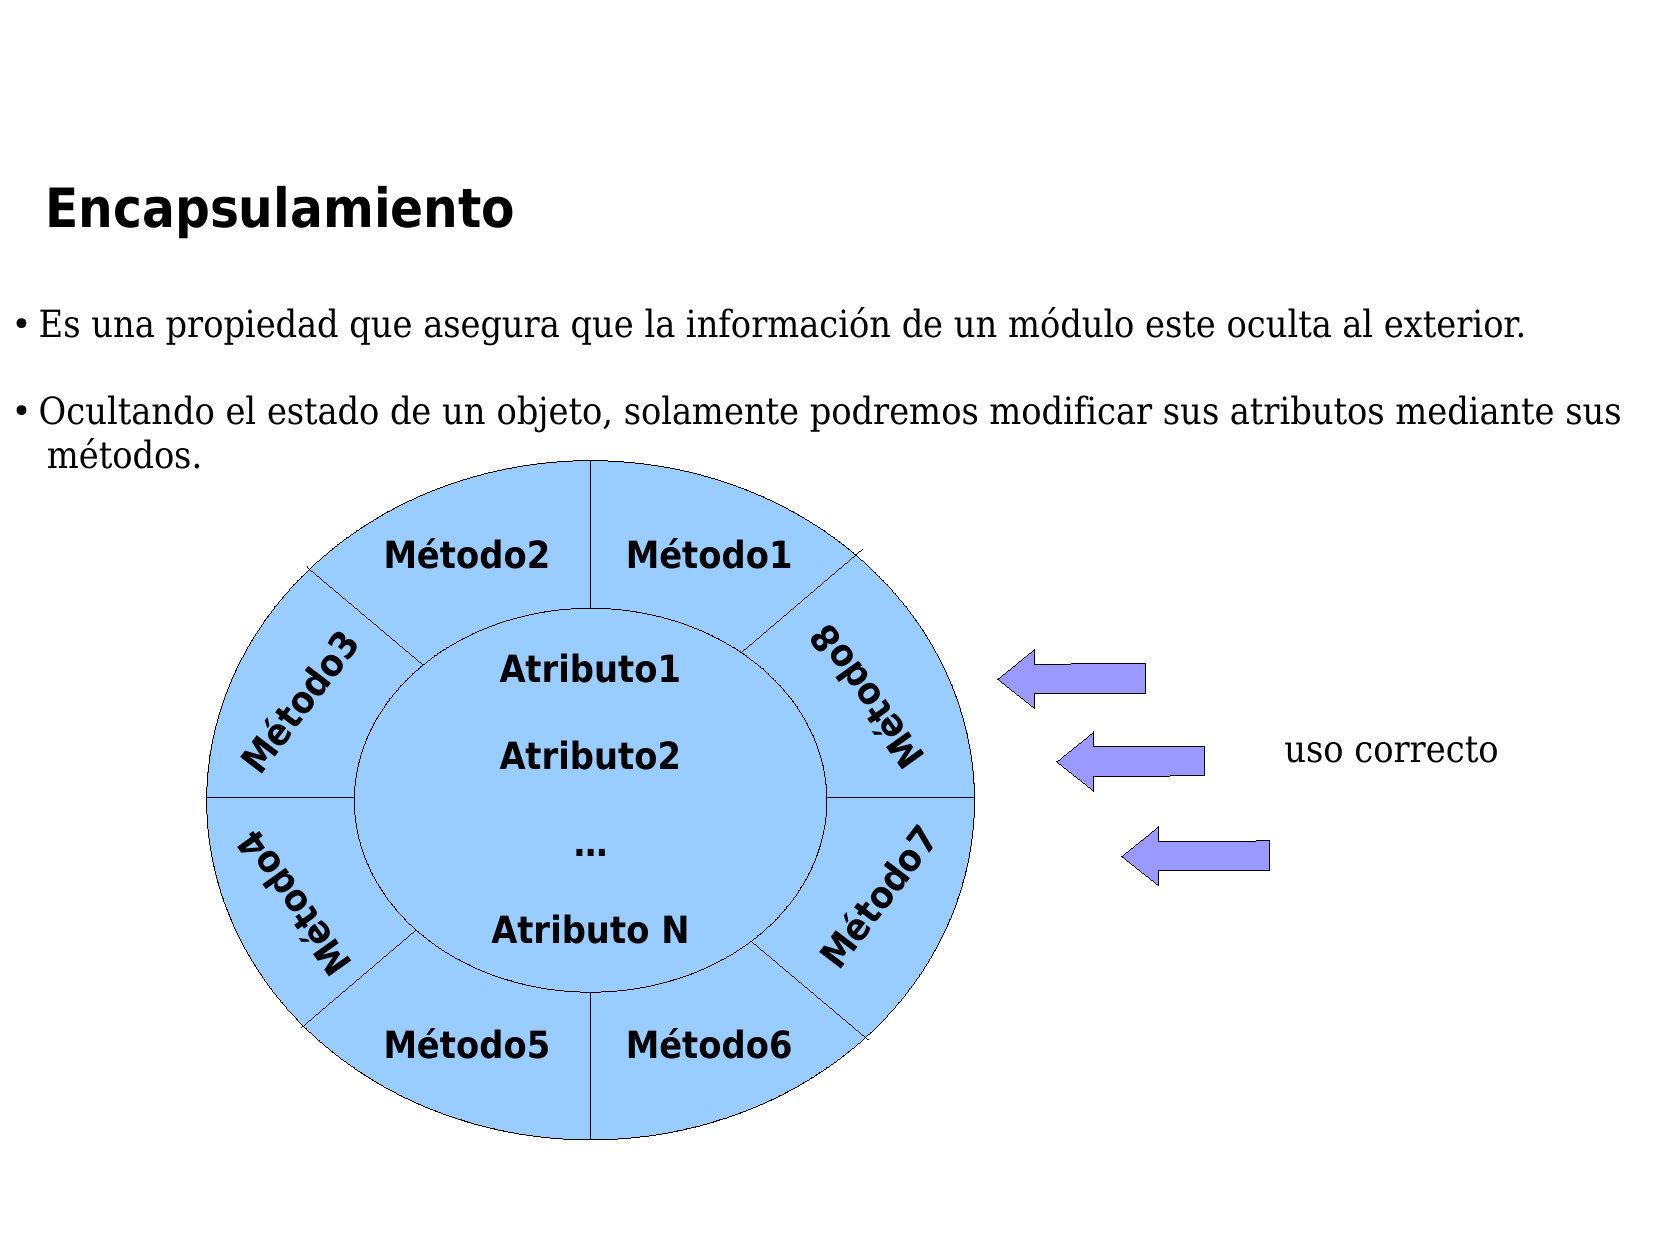

Encapsulamiento
 Es una propiedad que asegura que la información de un módulo este oculta al exterior.
 Ocultando el estado de un objeto, solamente podremos modificar sus atributos mediante sus métodos.
Método1
Método2
Atributo1
Atributo2
…
Atributo N
Método8
Método3
Método7
Método4
Método5
Método6
uso correcto